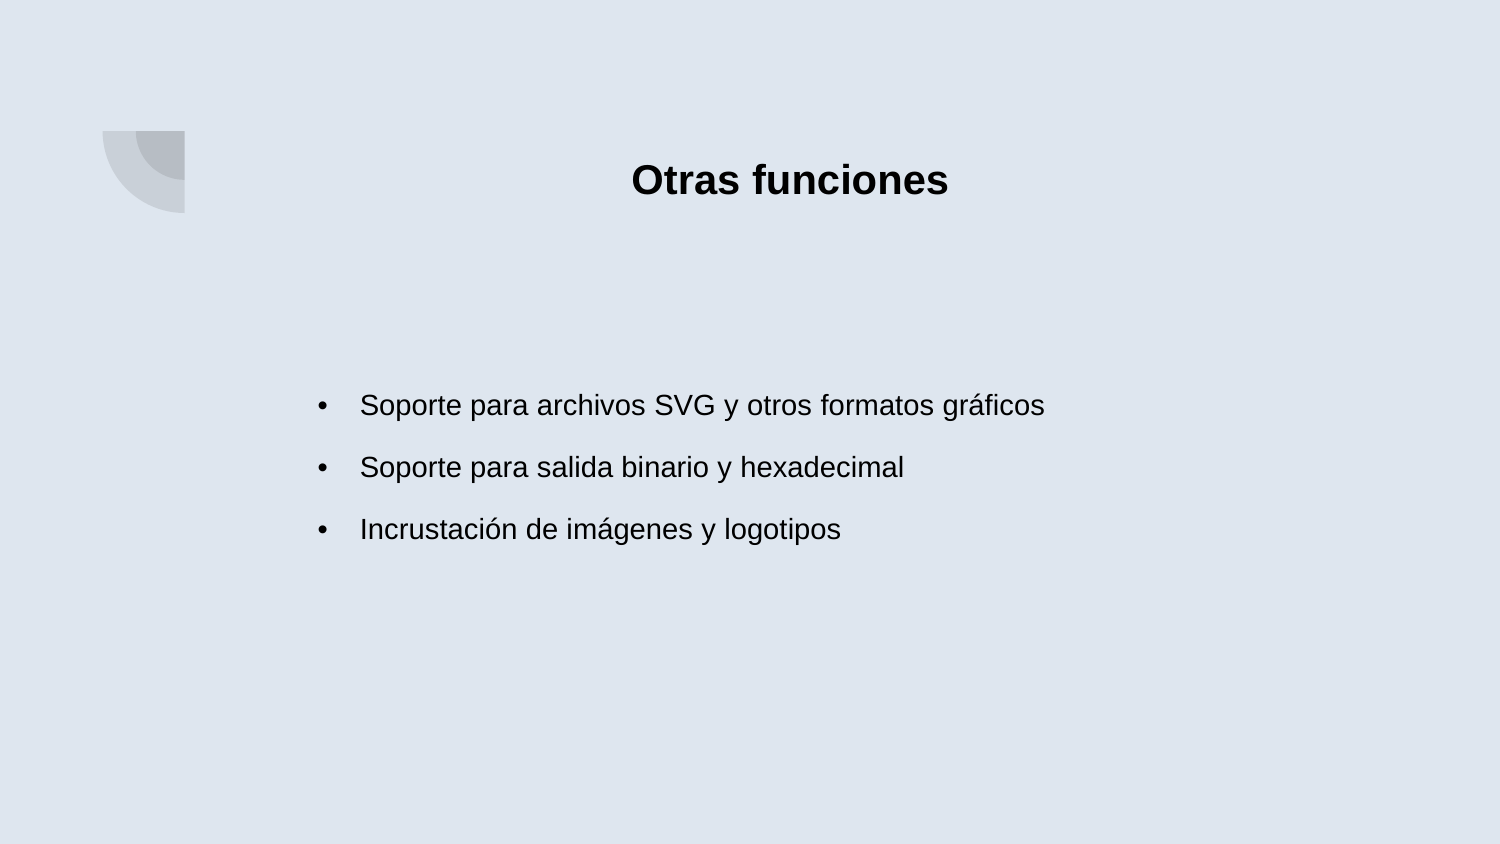

# Otras funciones
 • 	Soporte para archivos SVG y otros formatos gráficos
 • 	Soporte para salida binario y hexadecimal
 • 	Incrustación de imágenes y logotipos